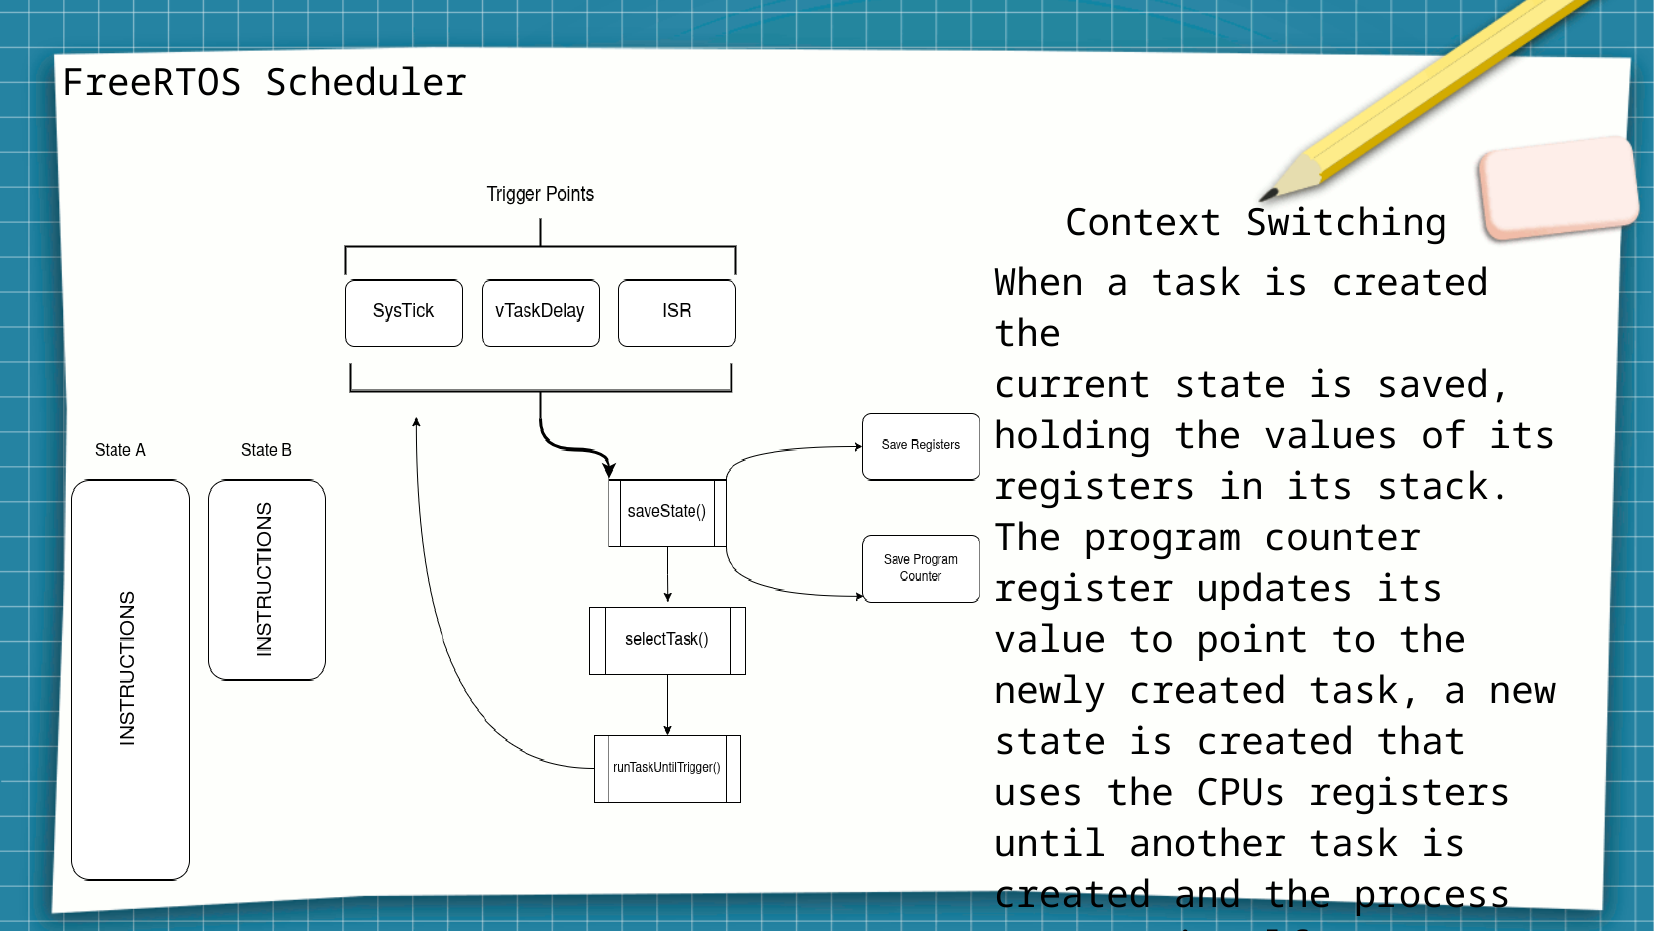

FreeRTOS Scheduler
Context Switching
When a task is created the
current state is saved, holding the values of its registers in its stack. The program counter register updates its value to point to the newly created task, a new state is created that uses the CPUs registers until another task is created and the process repeats itself.